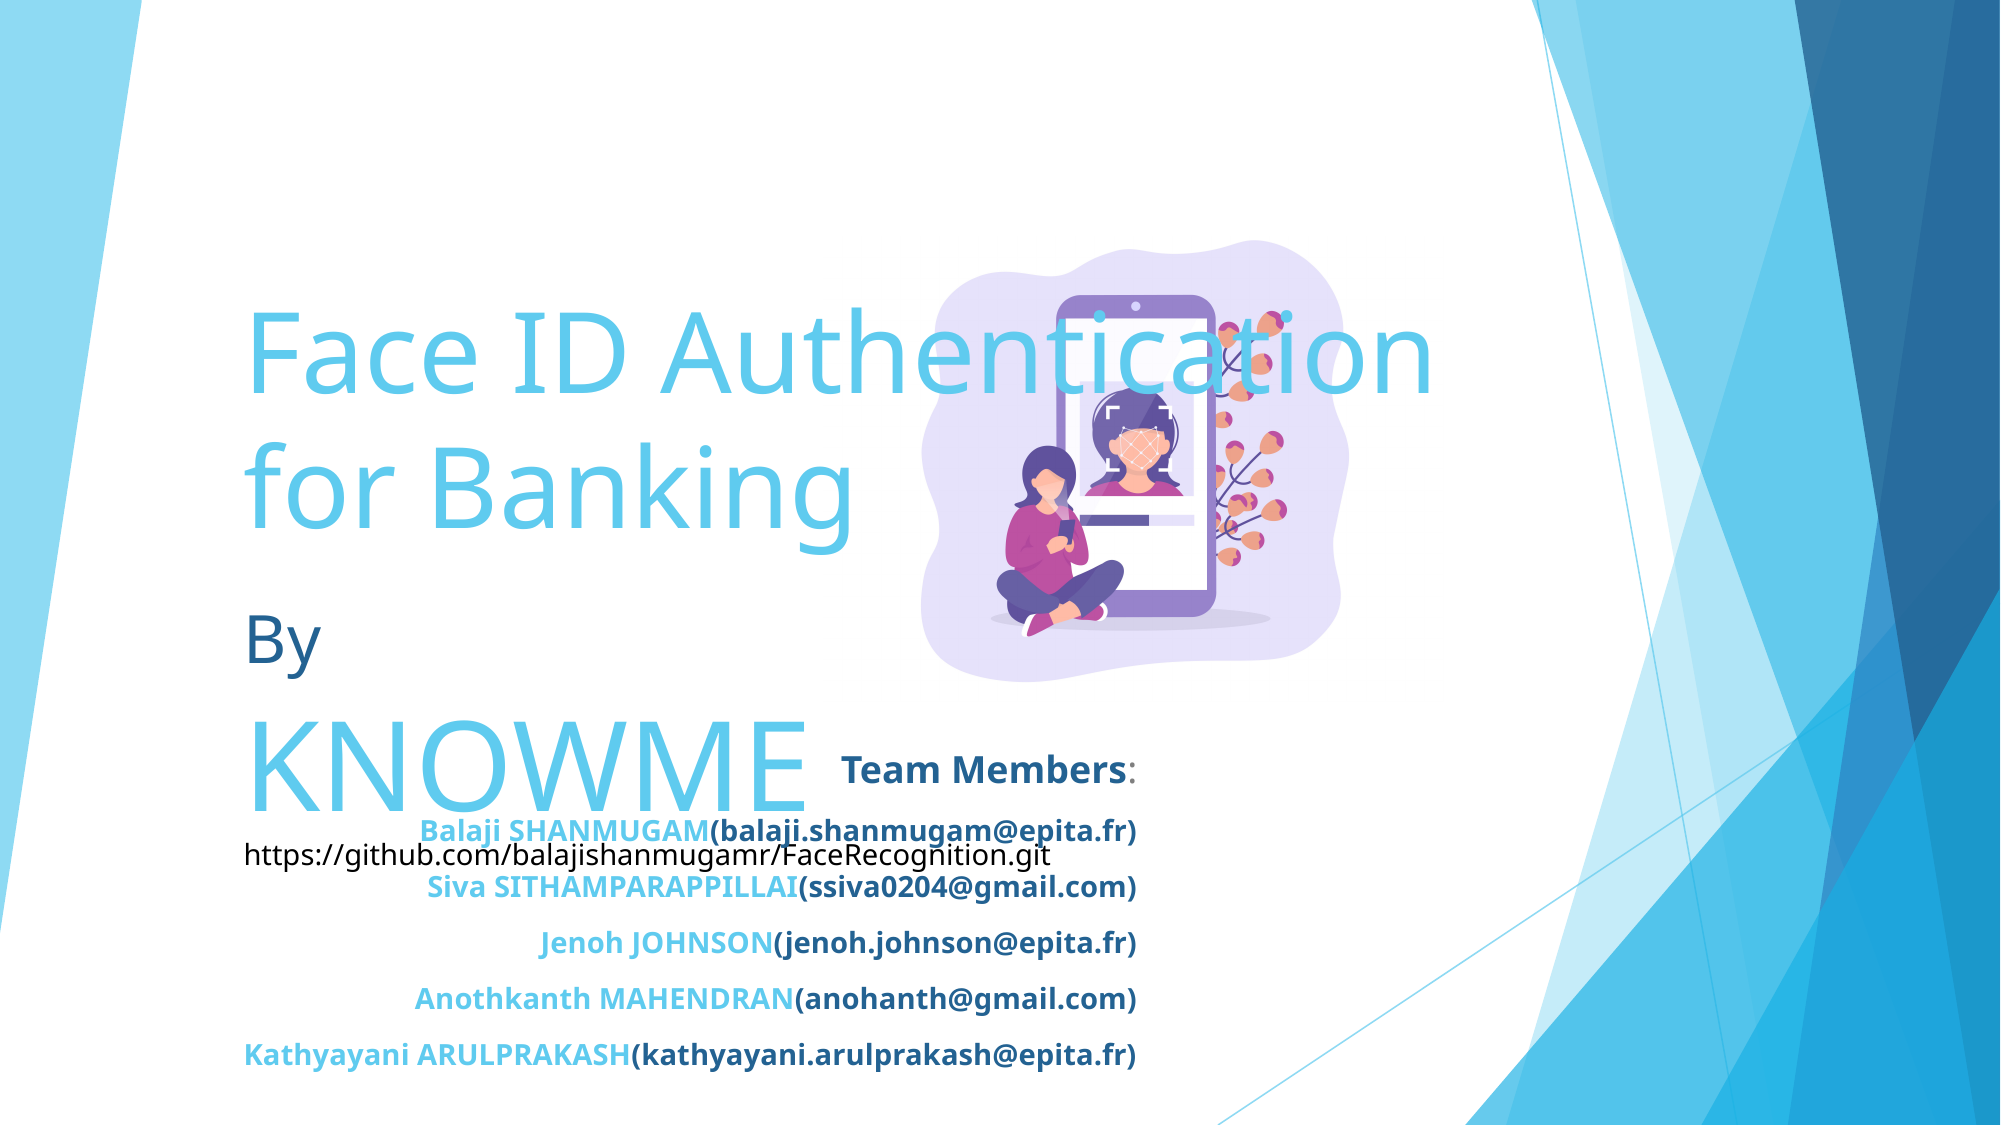

# Face ID Authentication for Banking By KNOWME https://github.com/balajishanmugamr/FaceRecognition.git
Team Members:
Balaji SHANMUGAM(balaji.shanmugam@epita.fr)
Siva SITHAMPARAPPILLAI(ssiva0204@gmail.com)
Jenoh JOHNSON(jenoh.johnson@epita.fr)
Anothkanth MAHENDRAN(anohanth@gmail.com)
Kathyayani ARULPRAKASH(kathyayani.arulprakash@epita.fr)